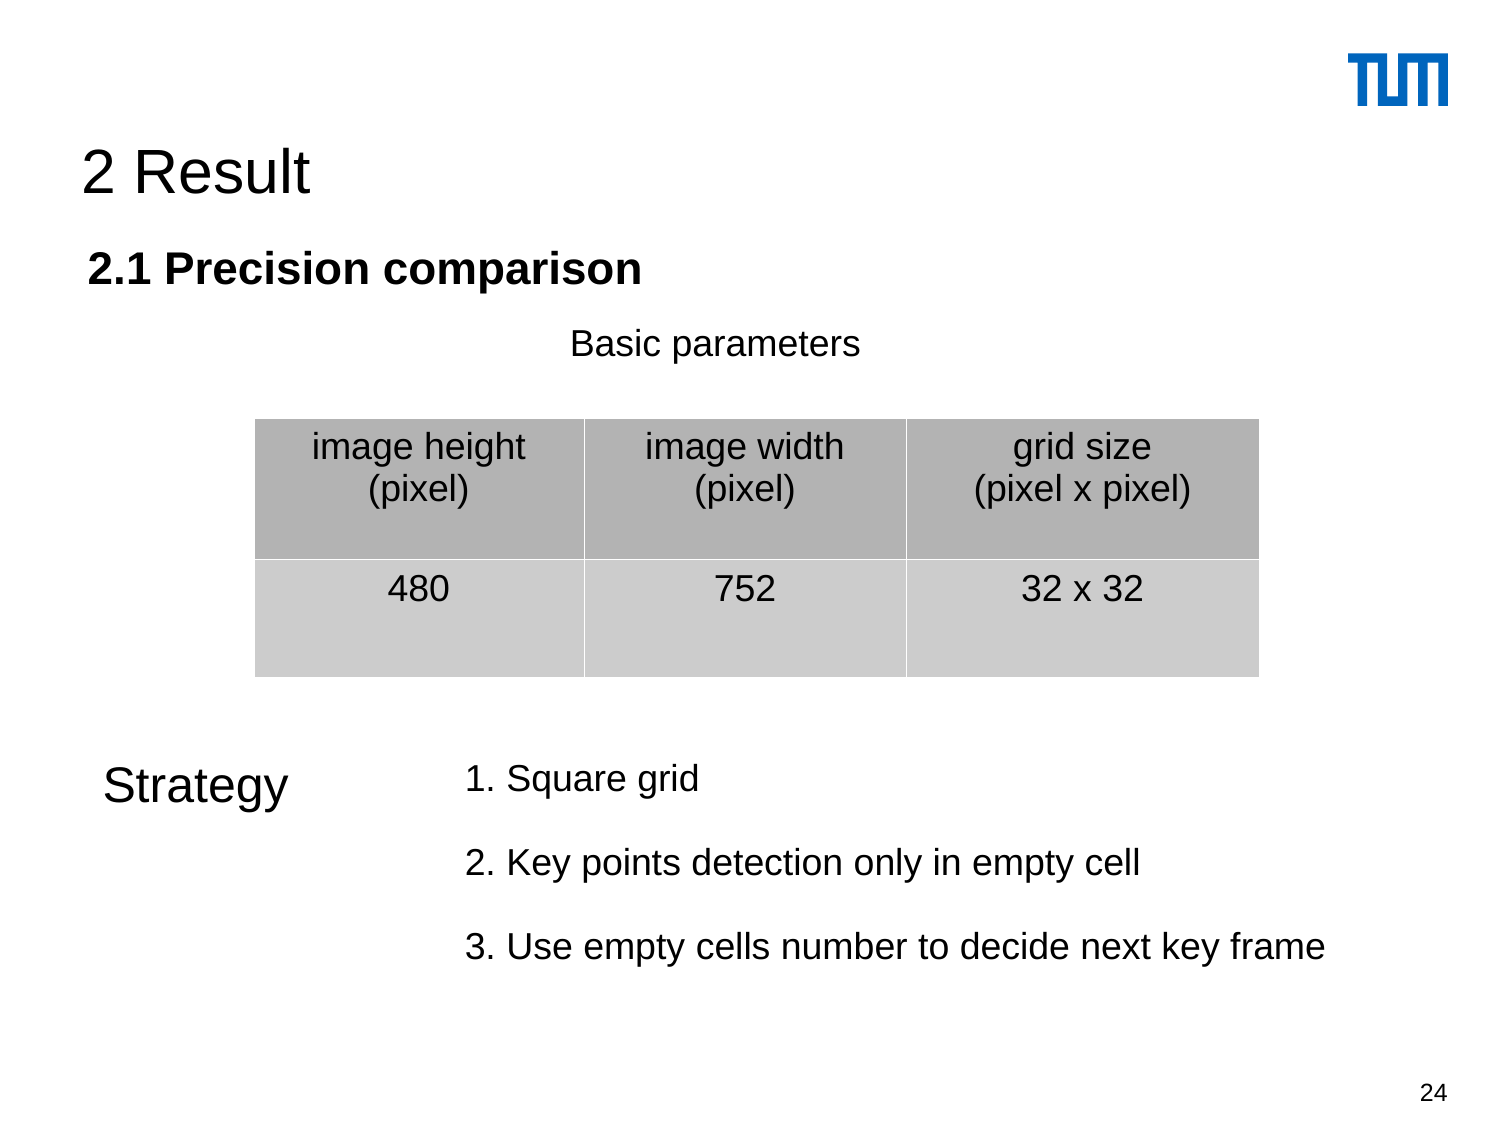

2 Result
# 2.1 Precision comparison
Basic parameters
| image height (pixel) | image width (pixel) | grid size (pixel x pixel) |
| --- | --- | --- |
| 480 | 752 | 32 x 32 |
Strategy
1. Square grid
2. Key points detection only in empty cell
3. Use empty cells number to decide next key frame